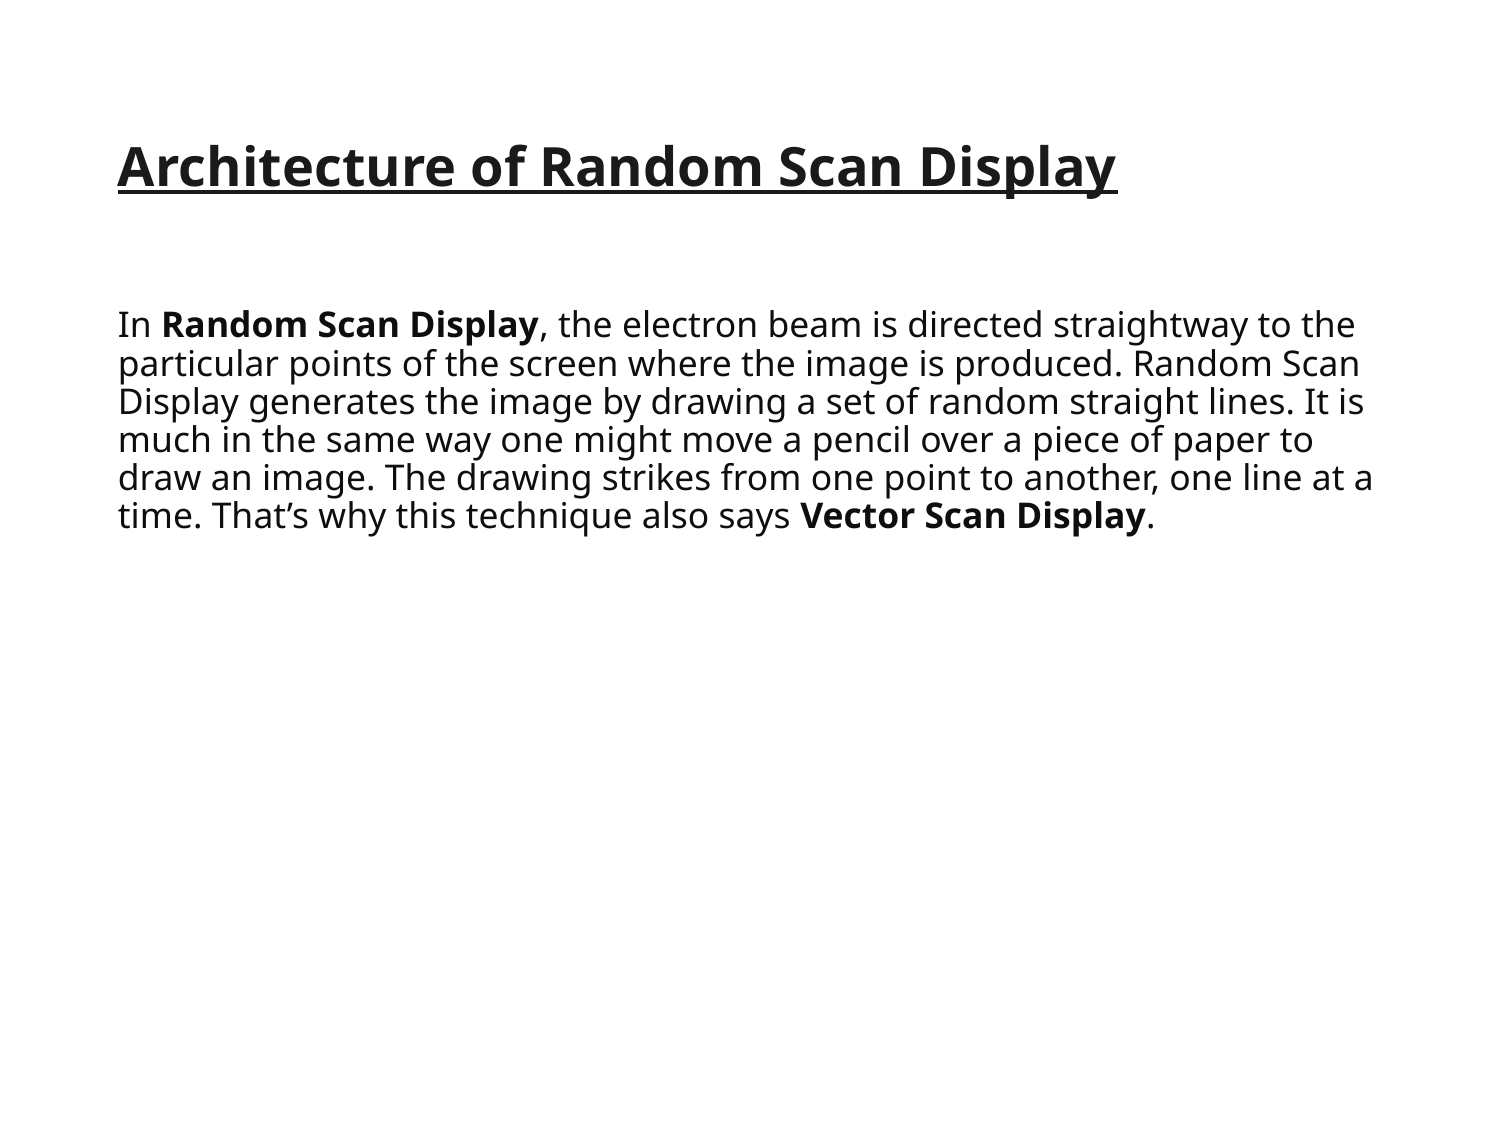

# Architecture of Random Scan Display
In Random Scan Display, the electron beam is directed straightway to the particular points of the screen where the image is produced. Random Scan Display generates the image by drawing a set of random straight lines. It is much in the same way one might move a pencil over a piece of paper to draw an image. The drawing strikes from one point to another, one line at a time. That’s why this technique also says Vector Scan Display.